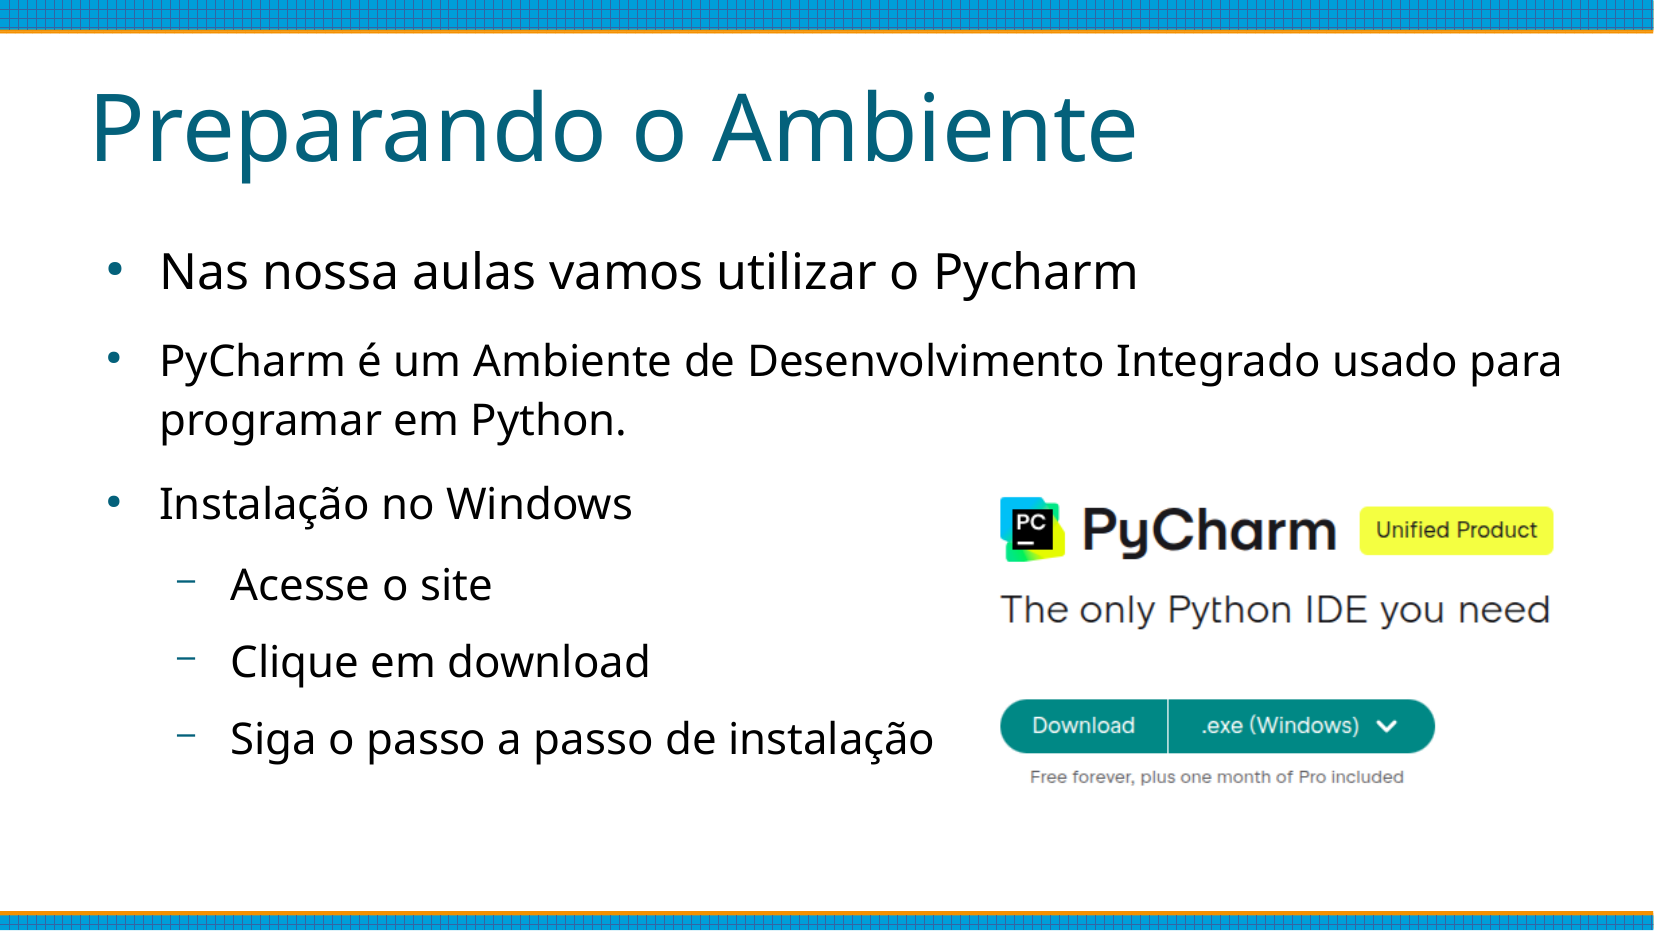

# Preparando o Ambiente
Nas nossa aulas vamos utilizar o Pycharm
PyCharm é um Ambiente de Desenvolvimento Integrado usado para programar em Python.
Instalação no Windows
Acesse o site
Clique em download
Siga o passo a passo de instalação